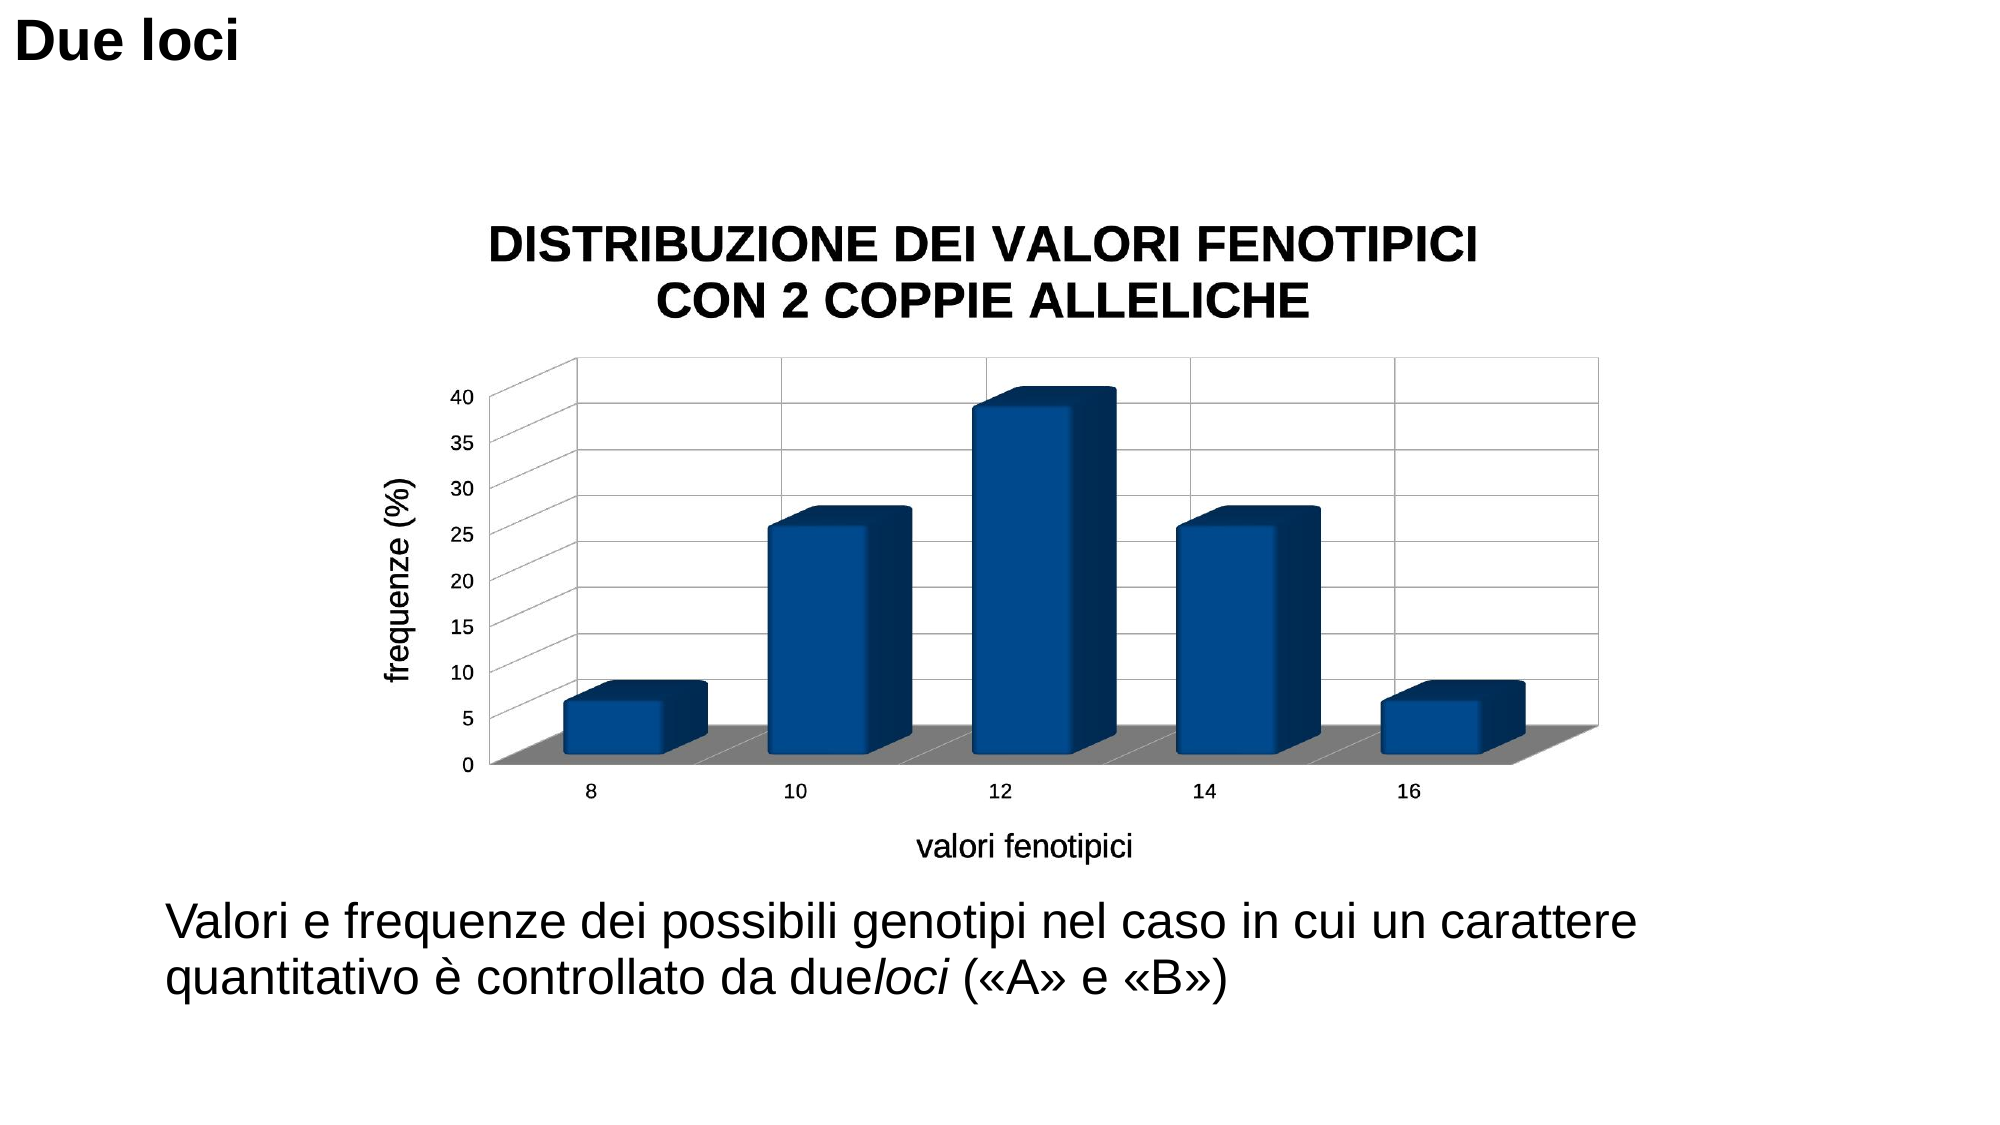

Due loci
Valori e frequenze dei possibili genotipi nel caso in cui un carattere
quantitativo è controllato da dueloci («A» e «B»)